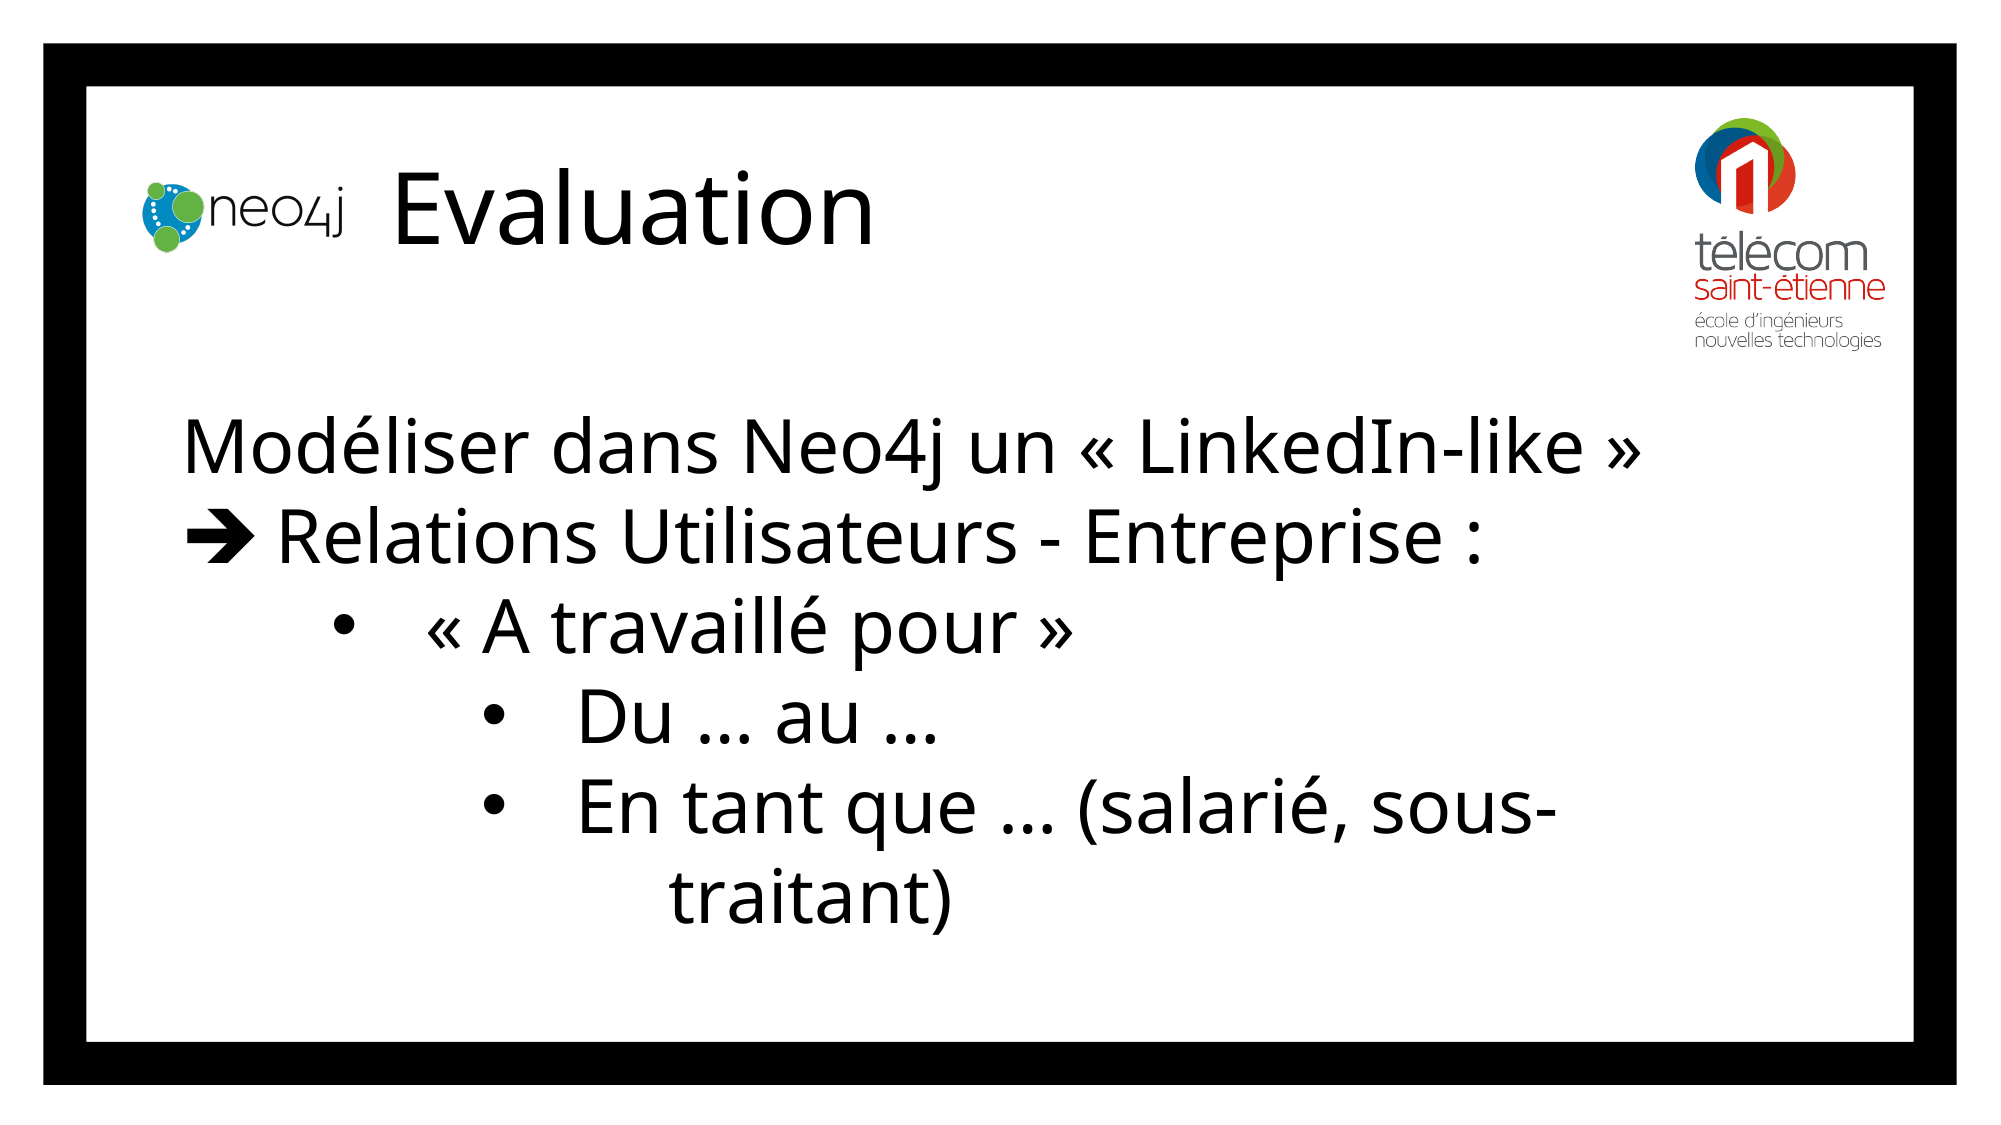

# Evaluation
Modéliser dans Neo4j un « LinkedIn-like »
 Relations Utilisateurs - Entreprise :
« A travaillé pour »
Du … au …
En tant que … (salarié, sous-traitant)